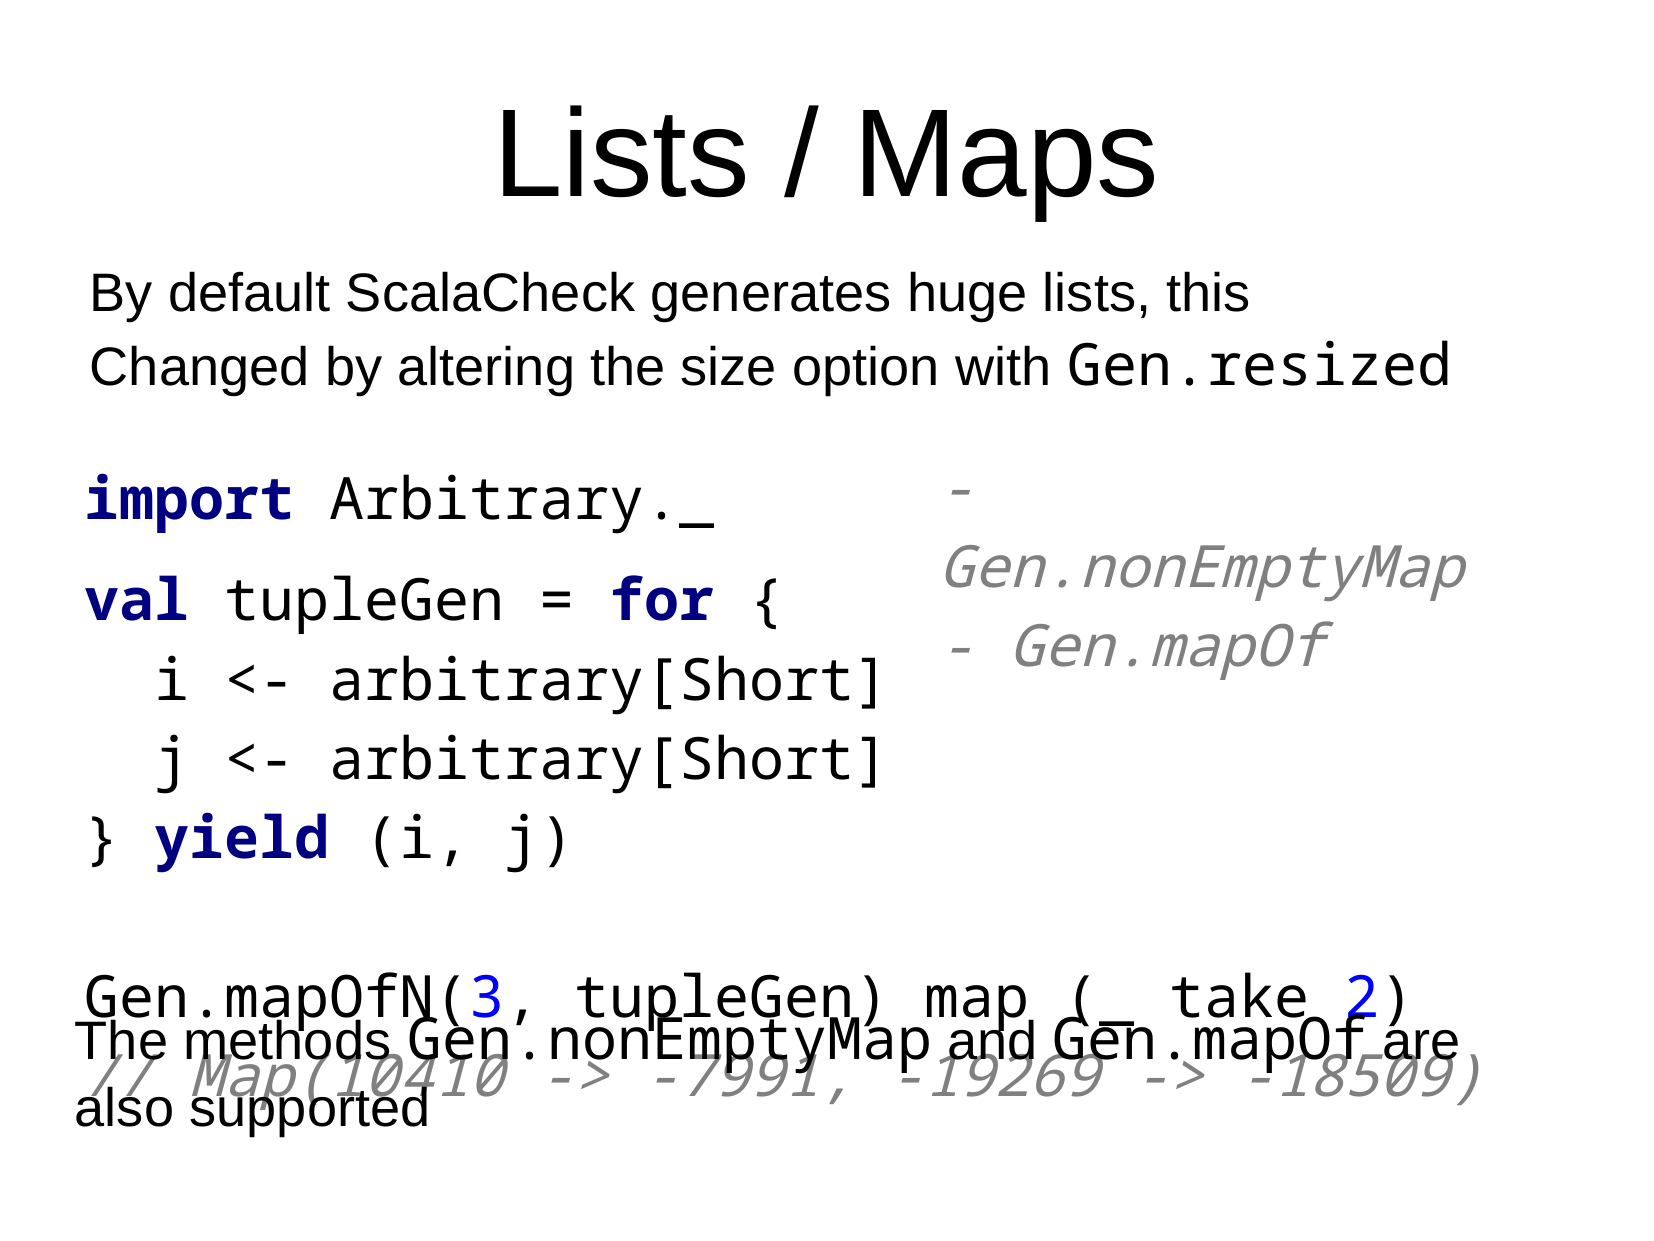

# Lists / Maps
By default ScalaCheck generates huge lists, this
Changed by altering the size option with Gen.resized
- Gen.nonEmptyMap
- Gen.mapOf
import Arbitrary._
val tupleGen = for {
 i <- arbitrary[Short]
 j <- arbitrary[Short]
} yield (i, j)
Gen.mapOfN(3, tupleGen) map (_ take 2)
// Map(10410 -> -7991, -19269 -> -18509)
The methods Gen.nonEmptyMap and Gen.mapOf are also supported